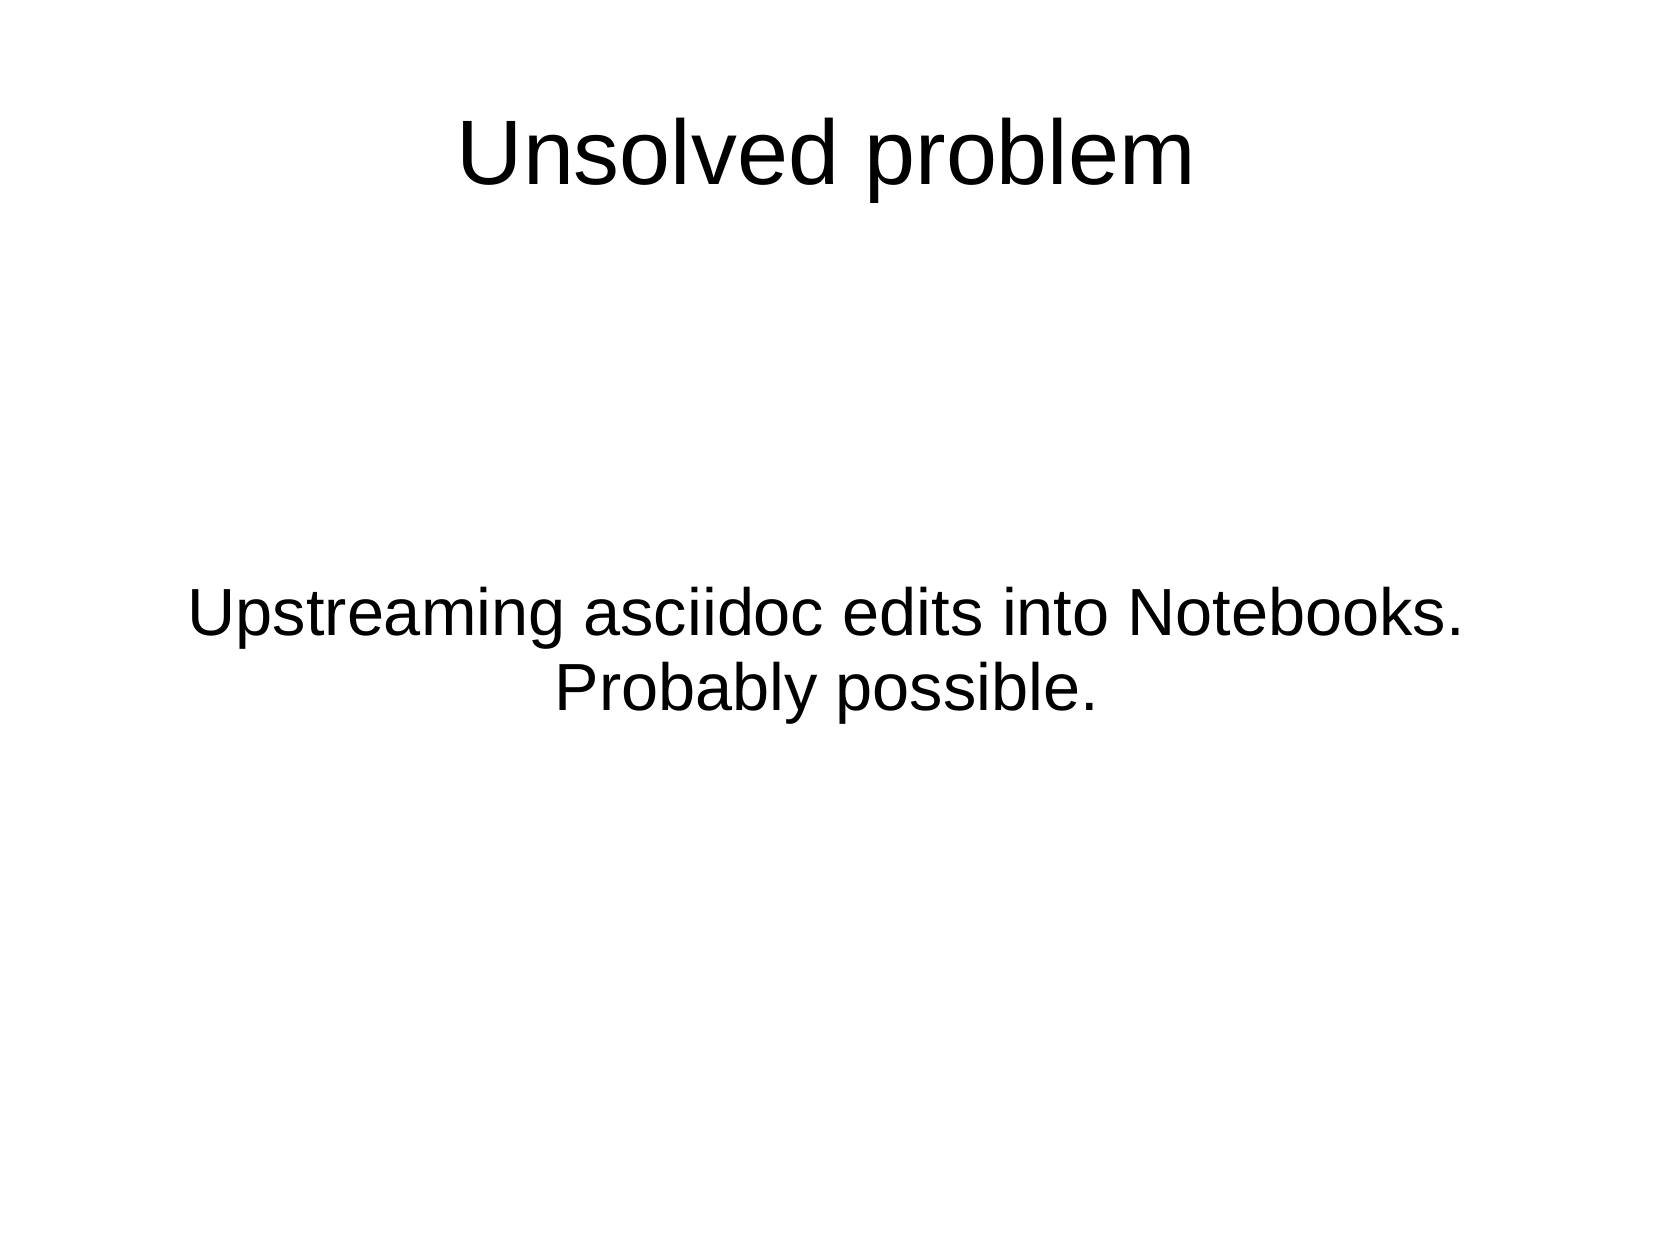

# Unsolved problem
Upstreaming asciidoc edits into Notebooks.
Probably possible.